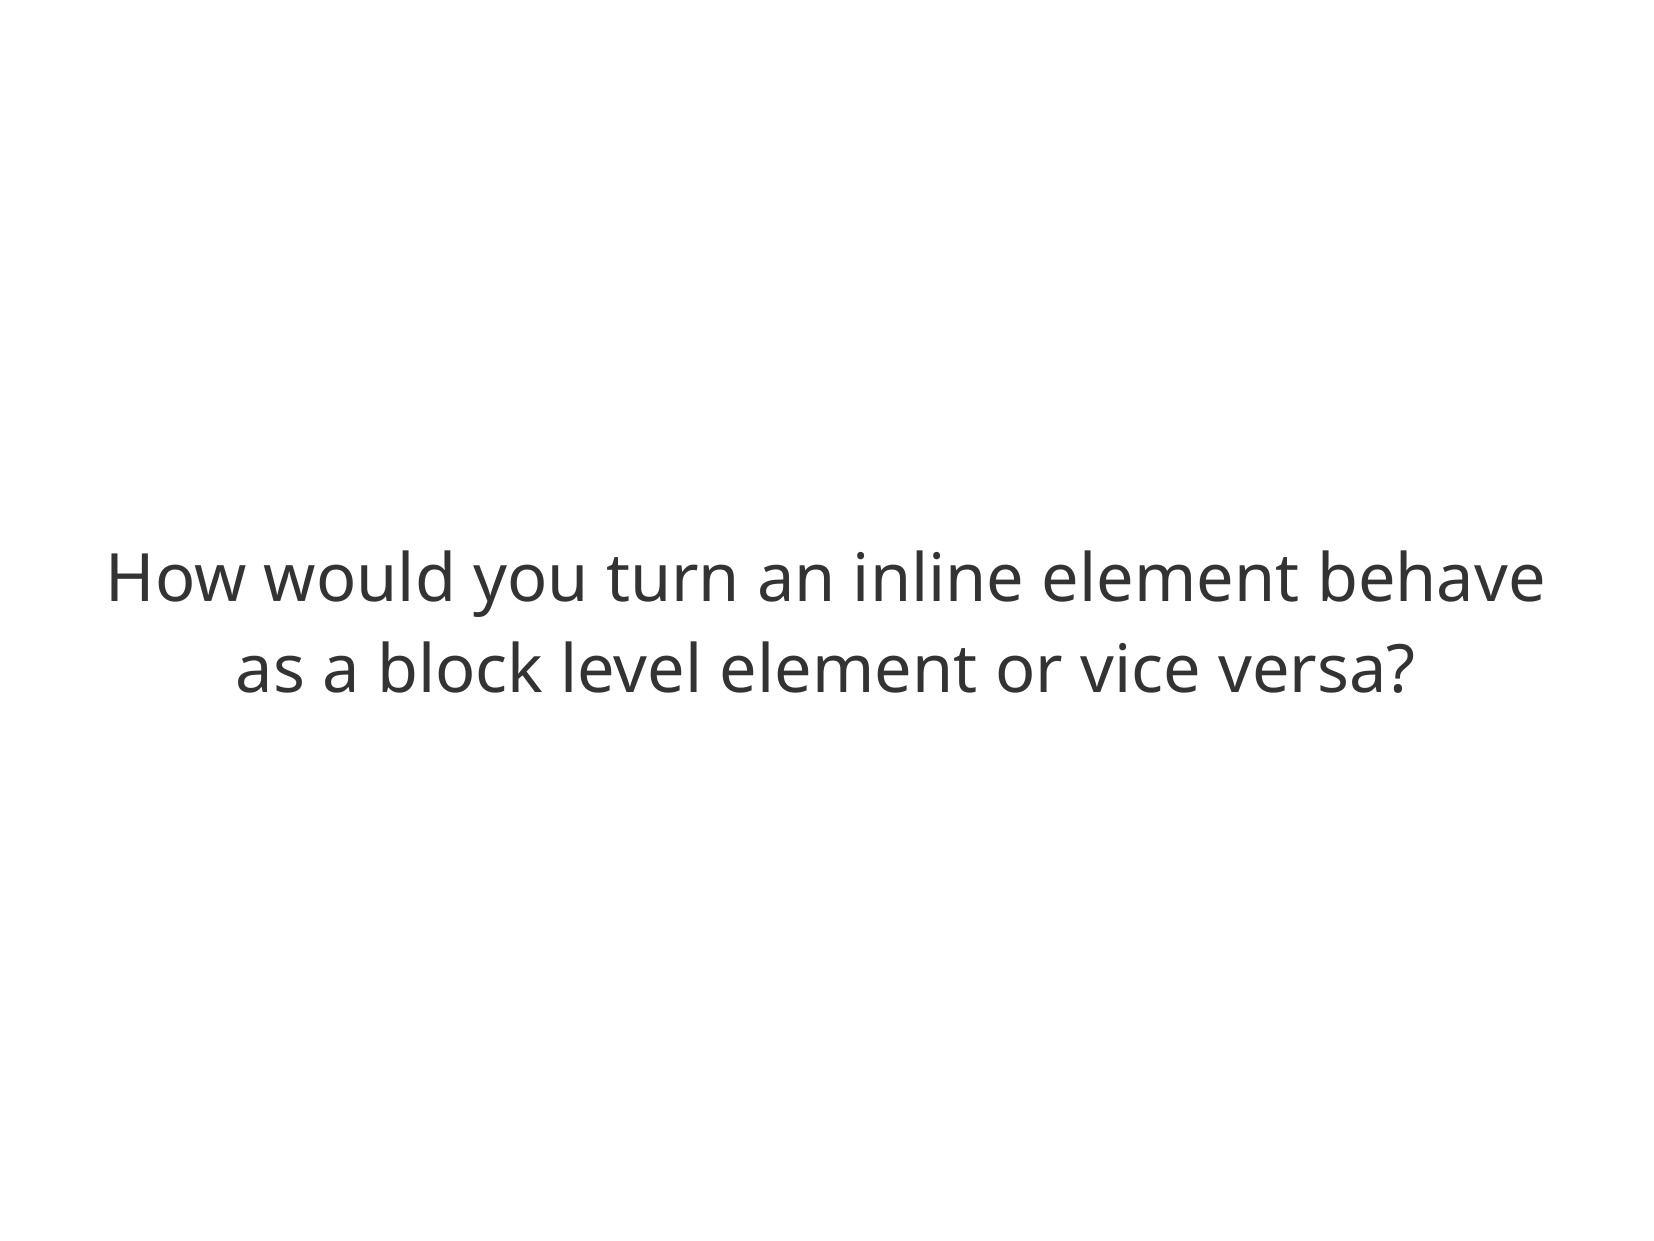

# How would you turn an inline element behave as a block level element or vice versa?